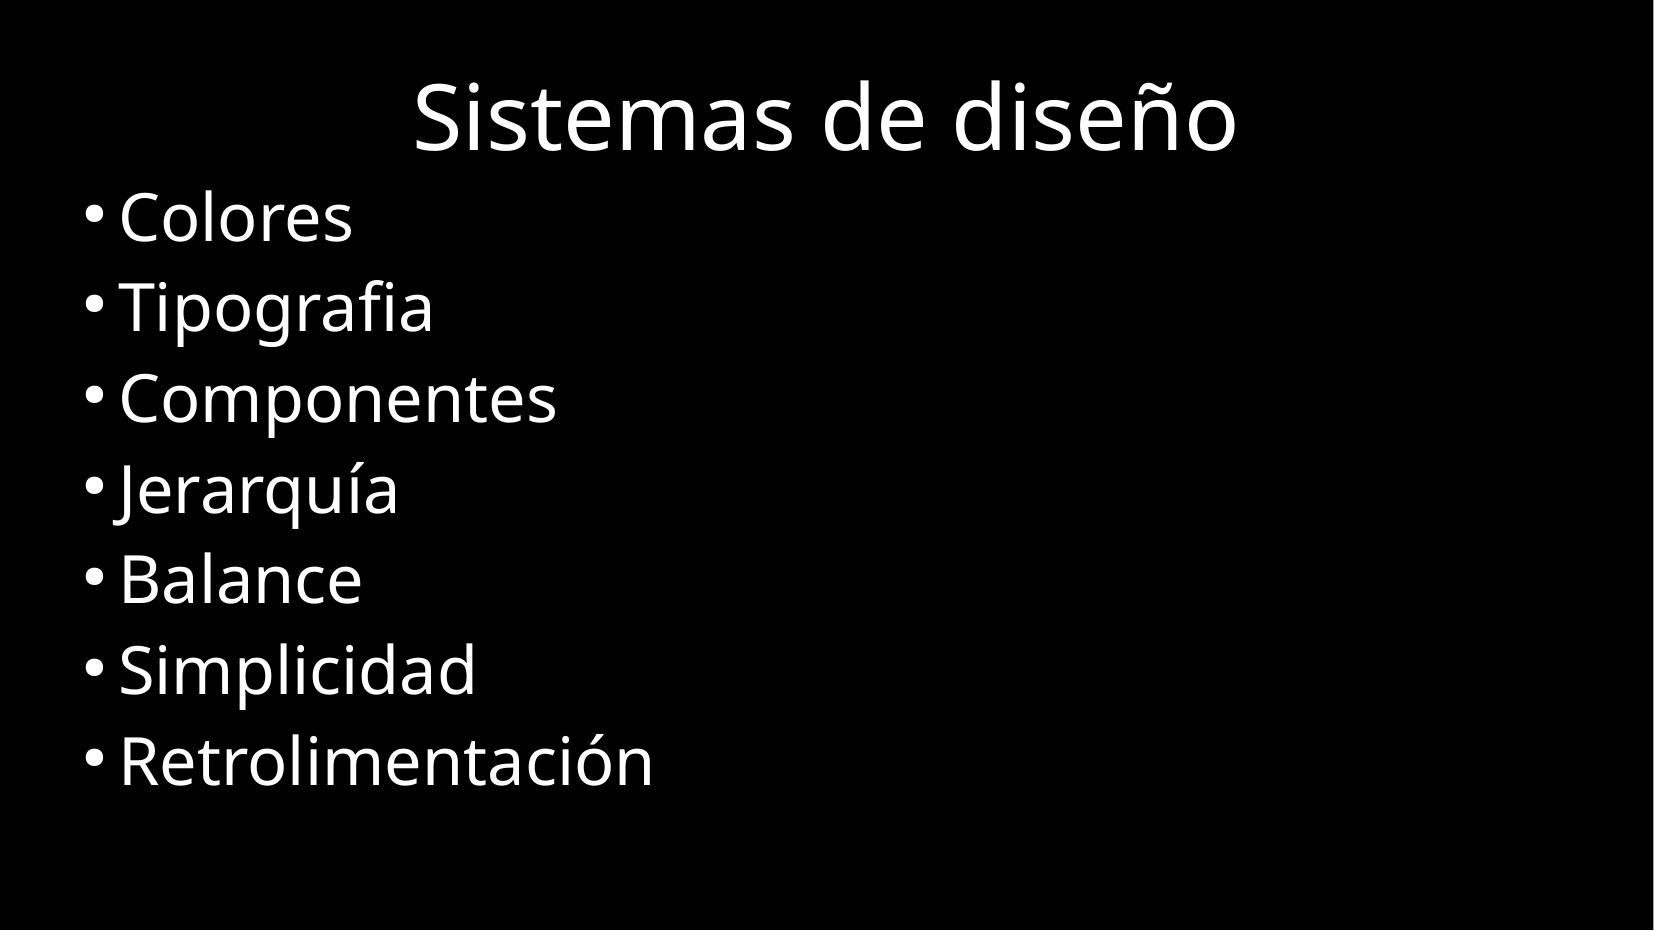

# Sistemas de diseño
Colores
Tipografia
Componentes
Jerarquía
Balance
Simplicidad
Retrolimentación